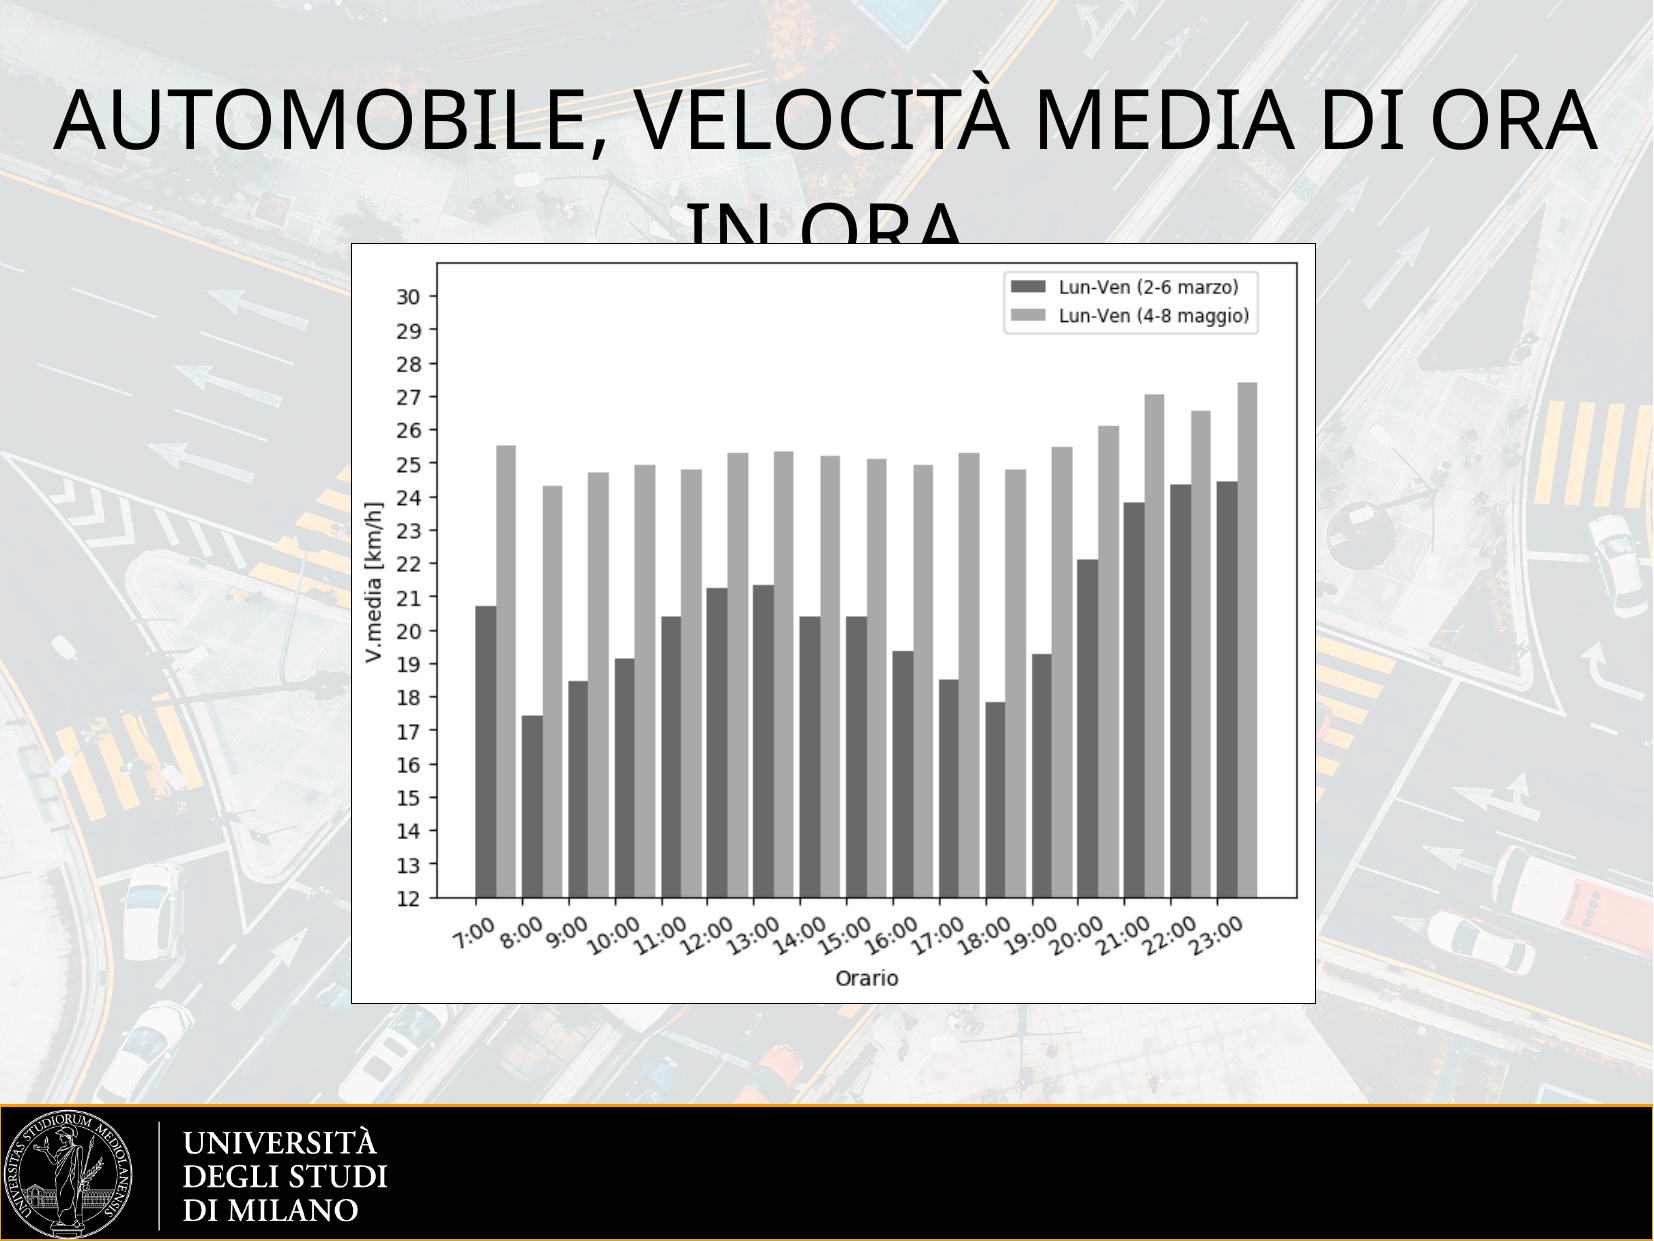

AUTOMOBILE, VELOCITÀ MEDIA DI ORA IN ORA